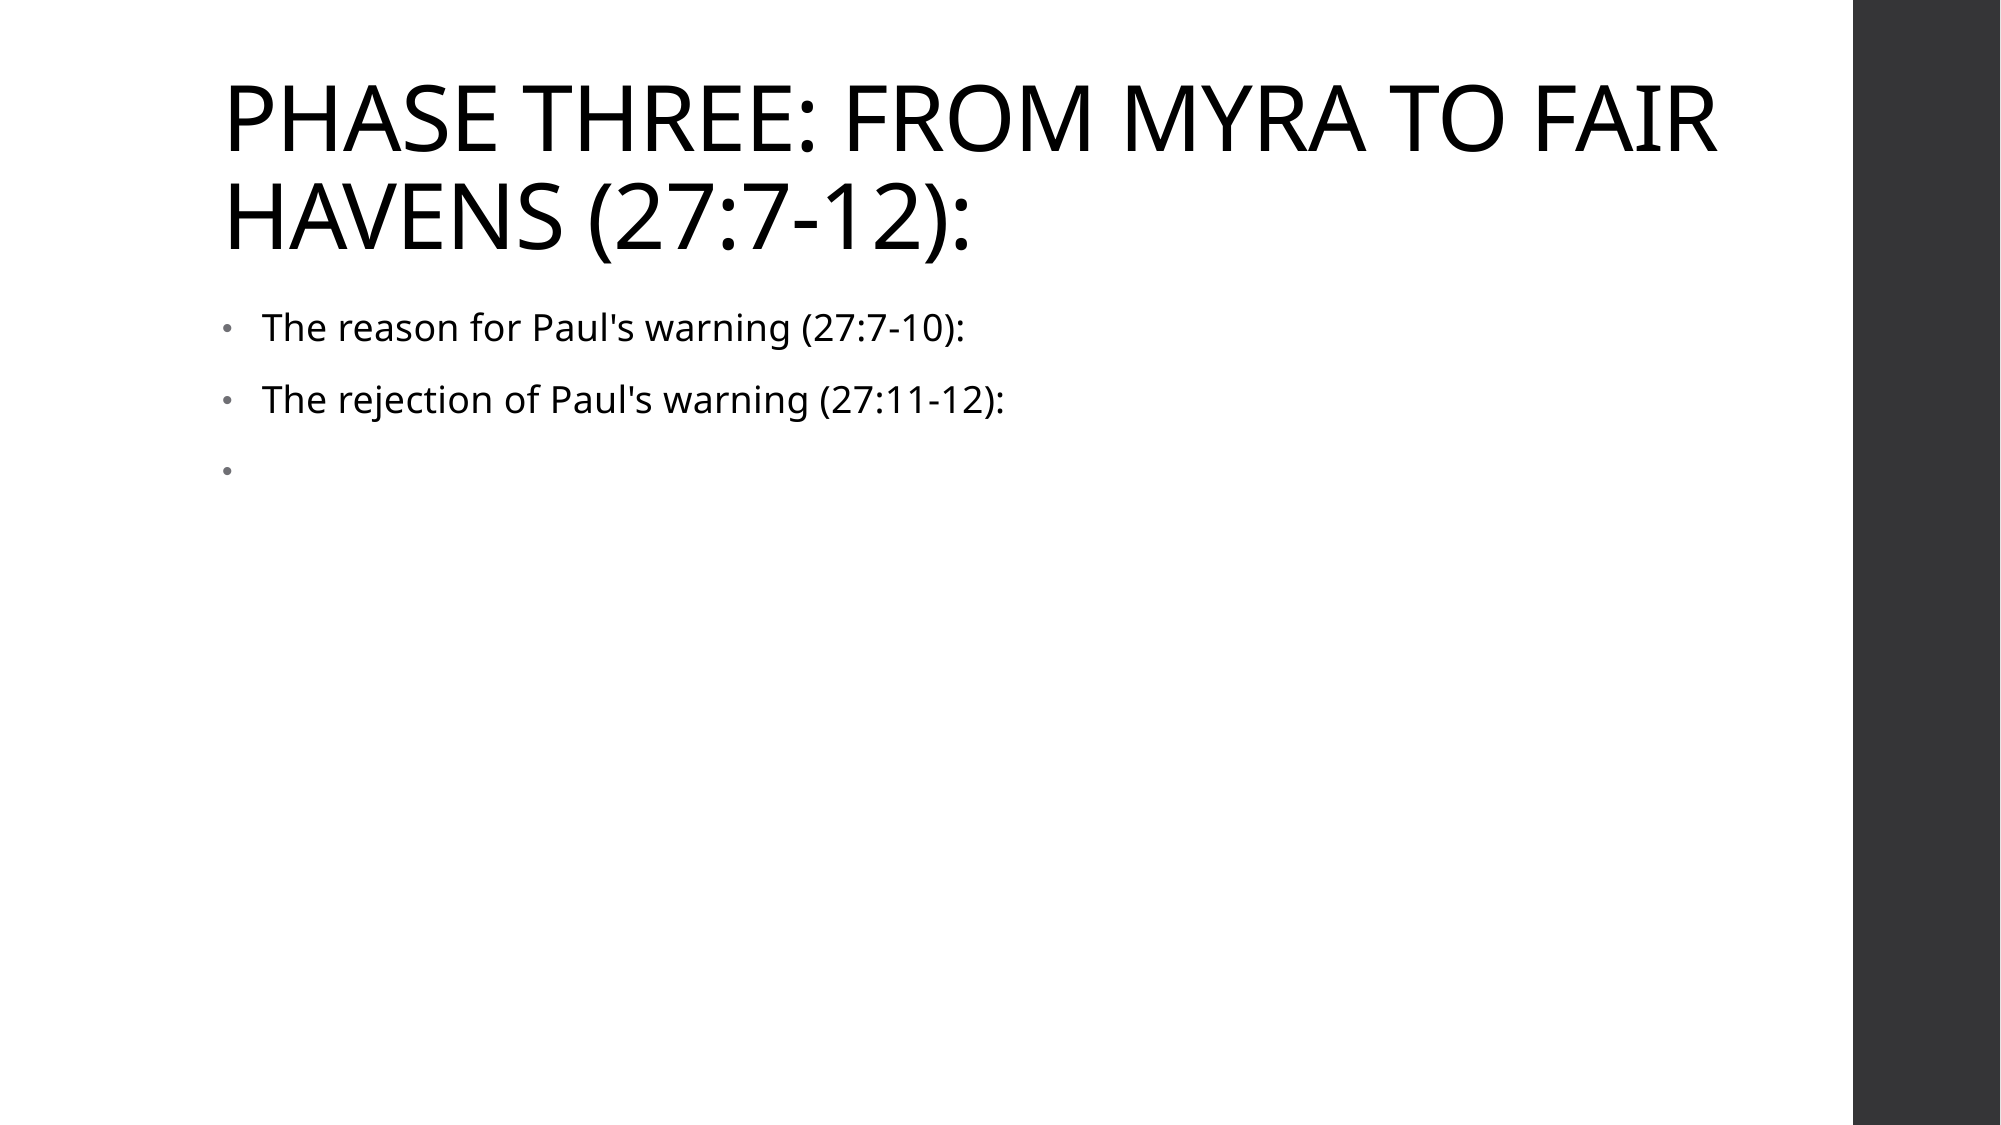

# PHASE THREE: FROM MYRA TO FAIR HAVENS (27:7-12):
 The reason for Paul's warning (27:7-10):
 The rejection of Paul's warning (27:11-12):